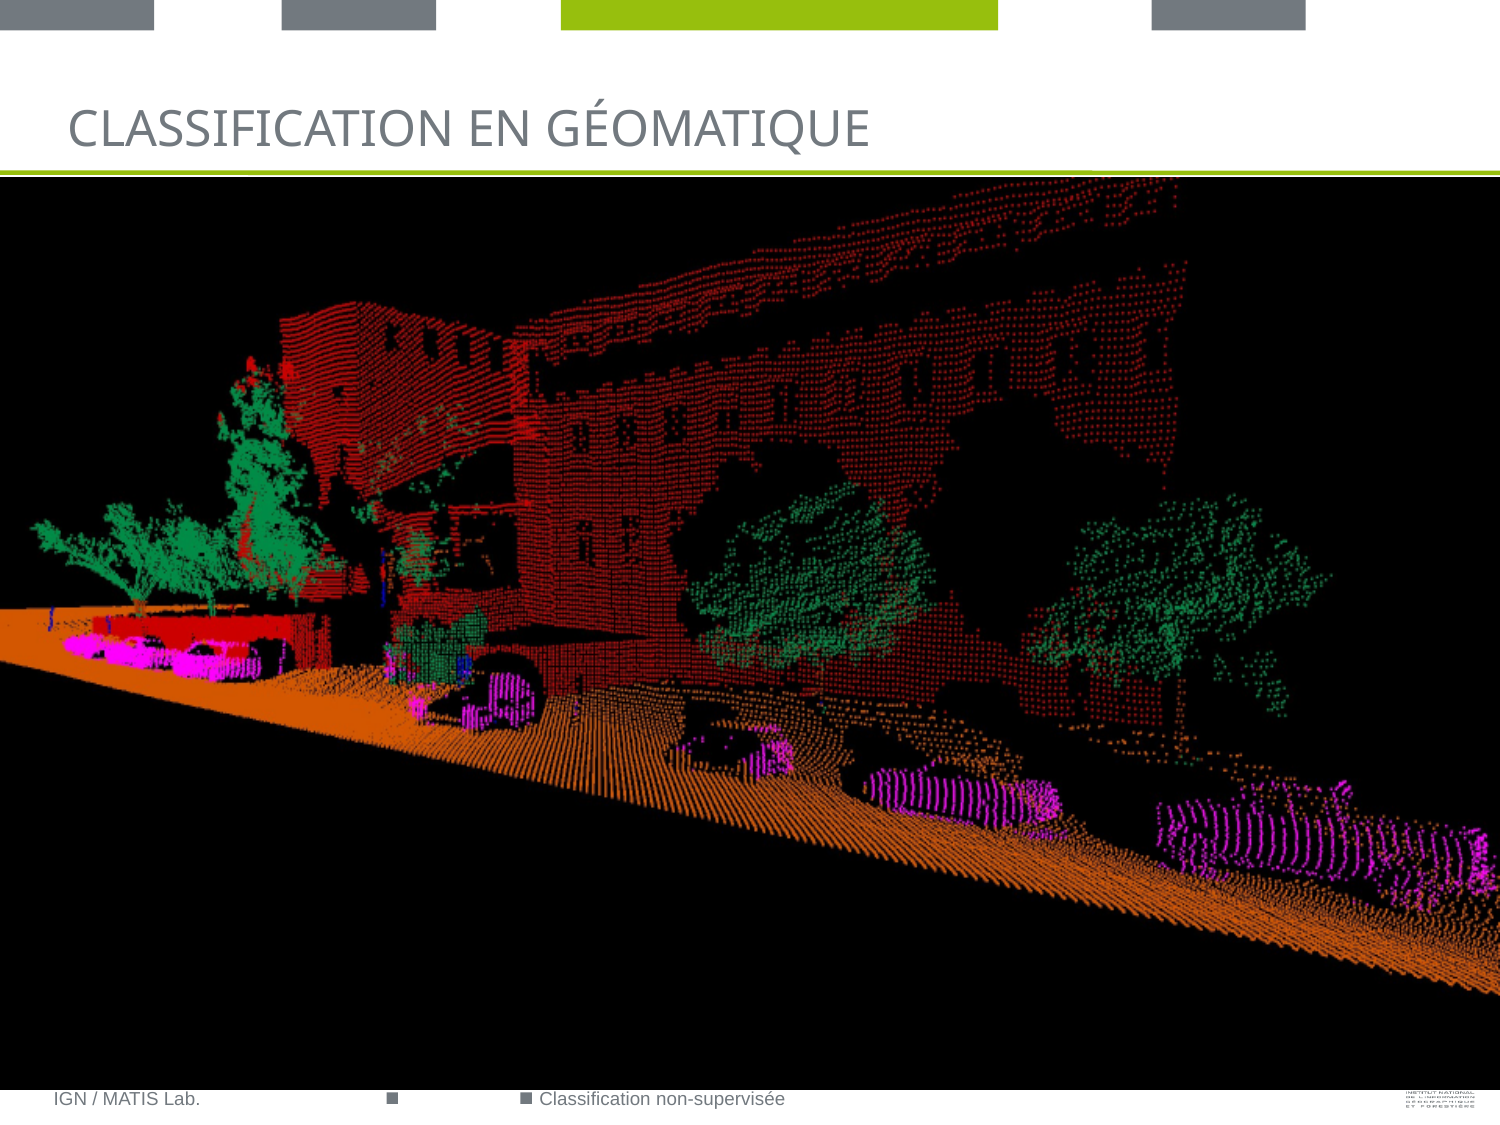

CLASSIFICATION EN GÉOMATIQUE
 → Images & vidéo
IGN / MATIS Lab.
Classification non-supervisée